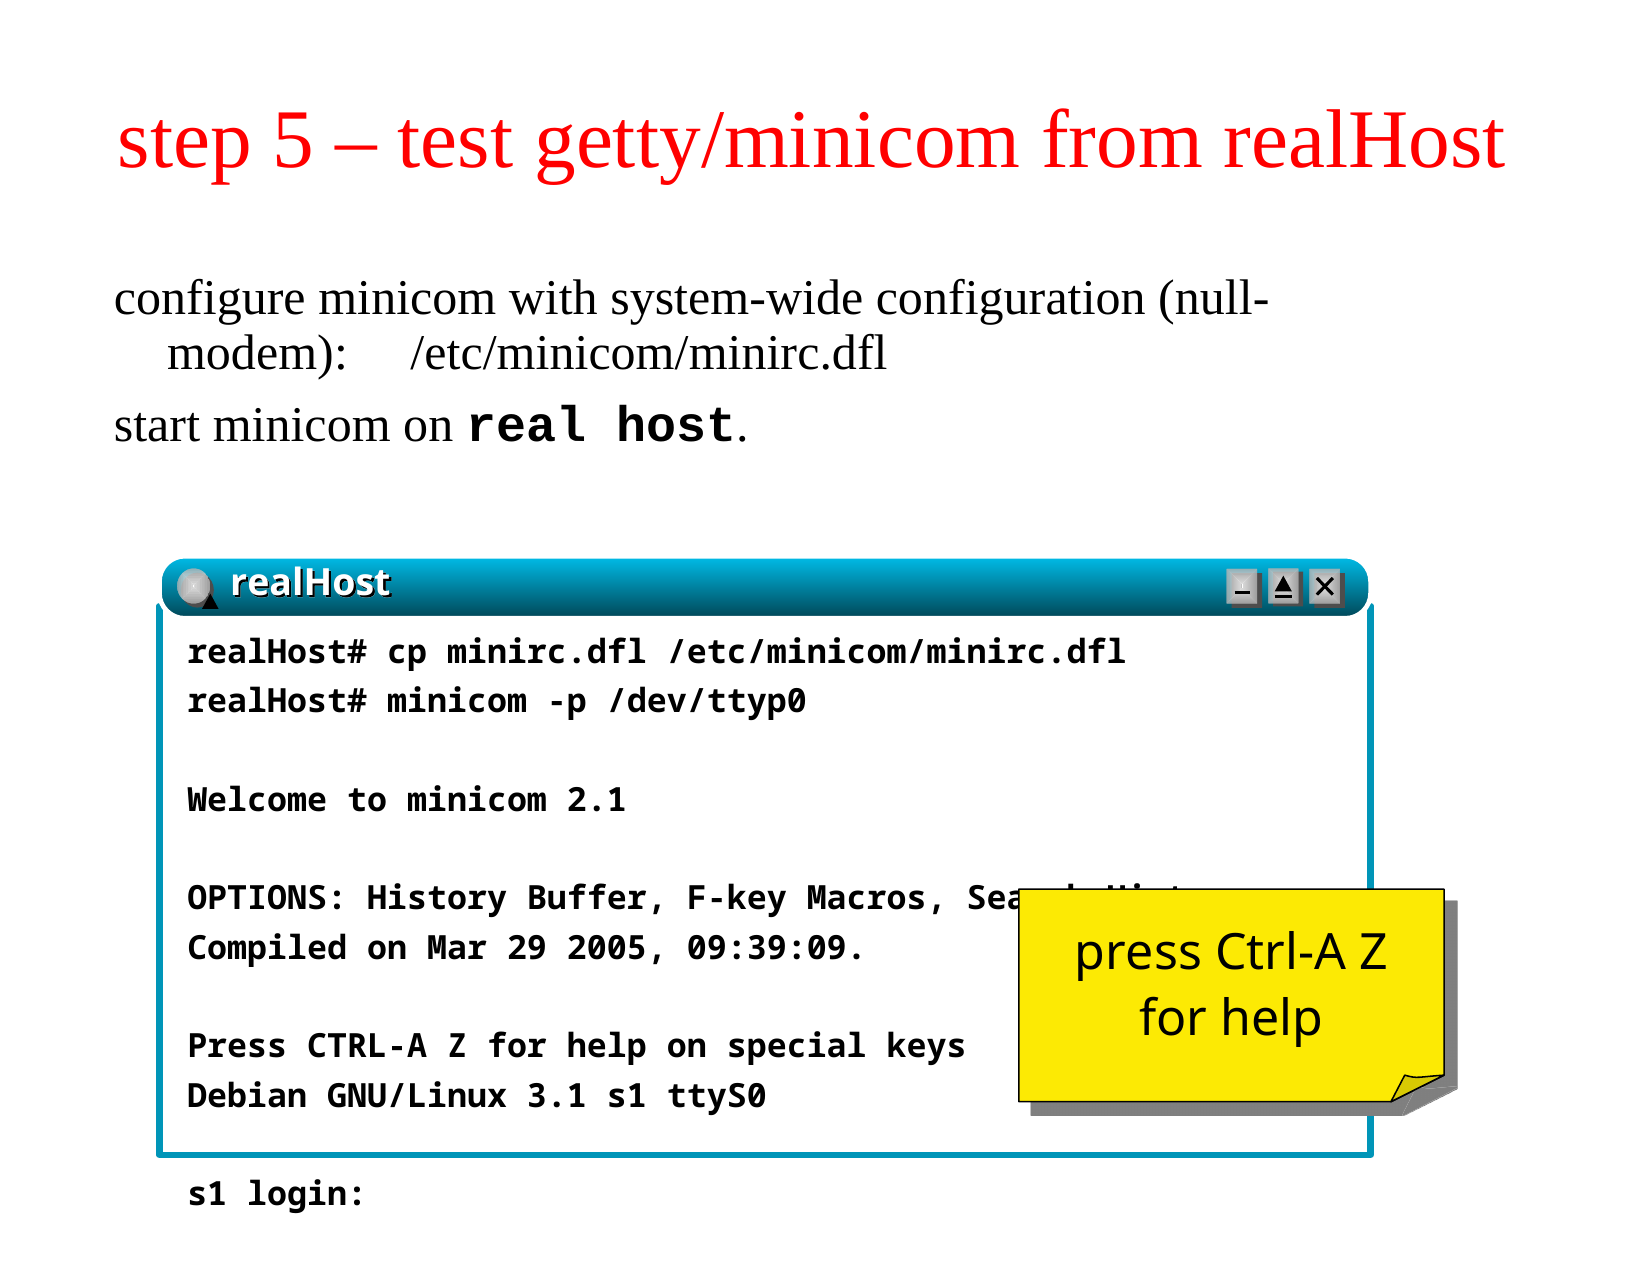

step 5 – test getty/minicom from realHost
configure minicom with system-wide configuration (null-modem): /etc/minicom/minirc.dfl
start minicom on real host.
realHost
 realHost# cp minirc.dfl /etc/minicom/minirc.dfl
 realHost# minicom -p /dev/ttyp0
 Welcome to minicom 2.1
 OPTIONS: History Buffer, F-key Macros, Search History
 Compiled on Mar 29 2005, 09:39:09.
 Press CTRL-A Z for help on special keys
 Debian GNU/Linux 3.1 s1 ttyS0
 s1 login:
press Ctrl-A Z
for help